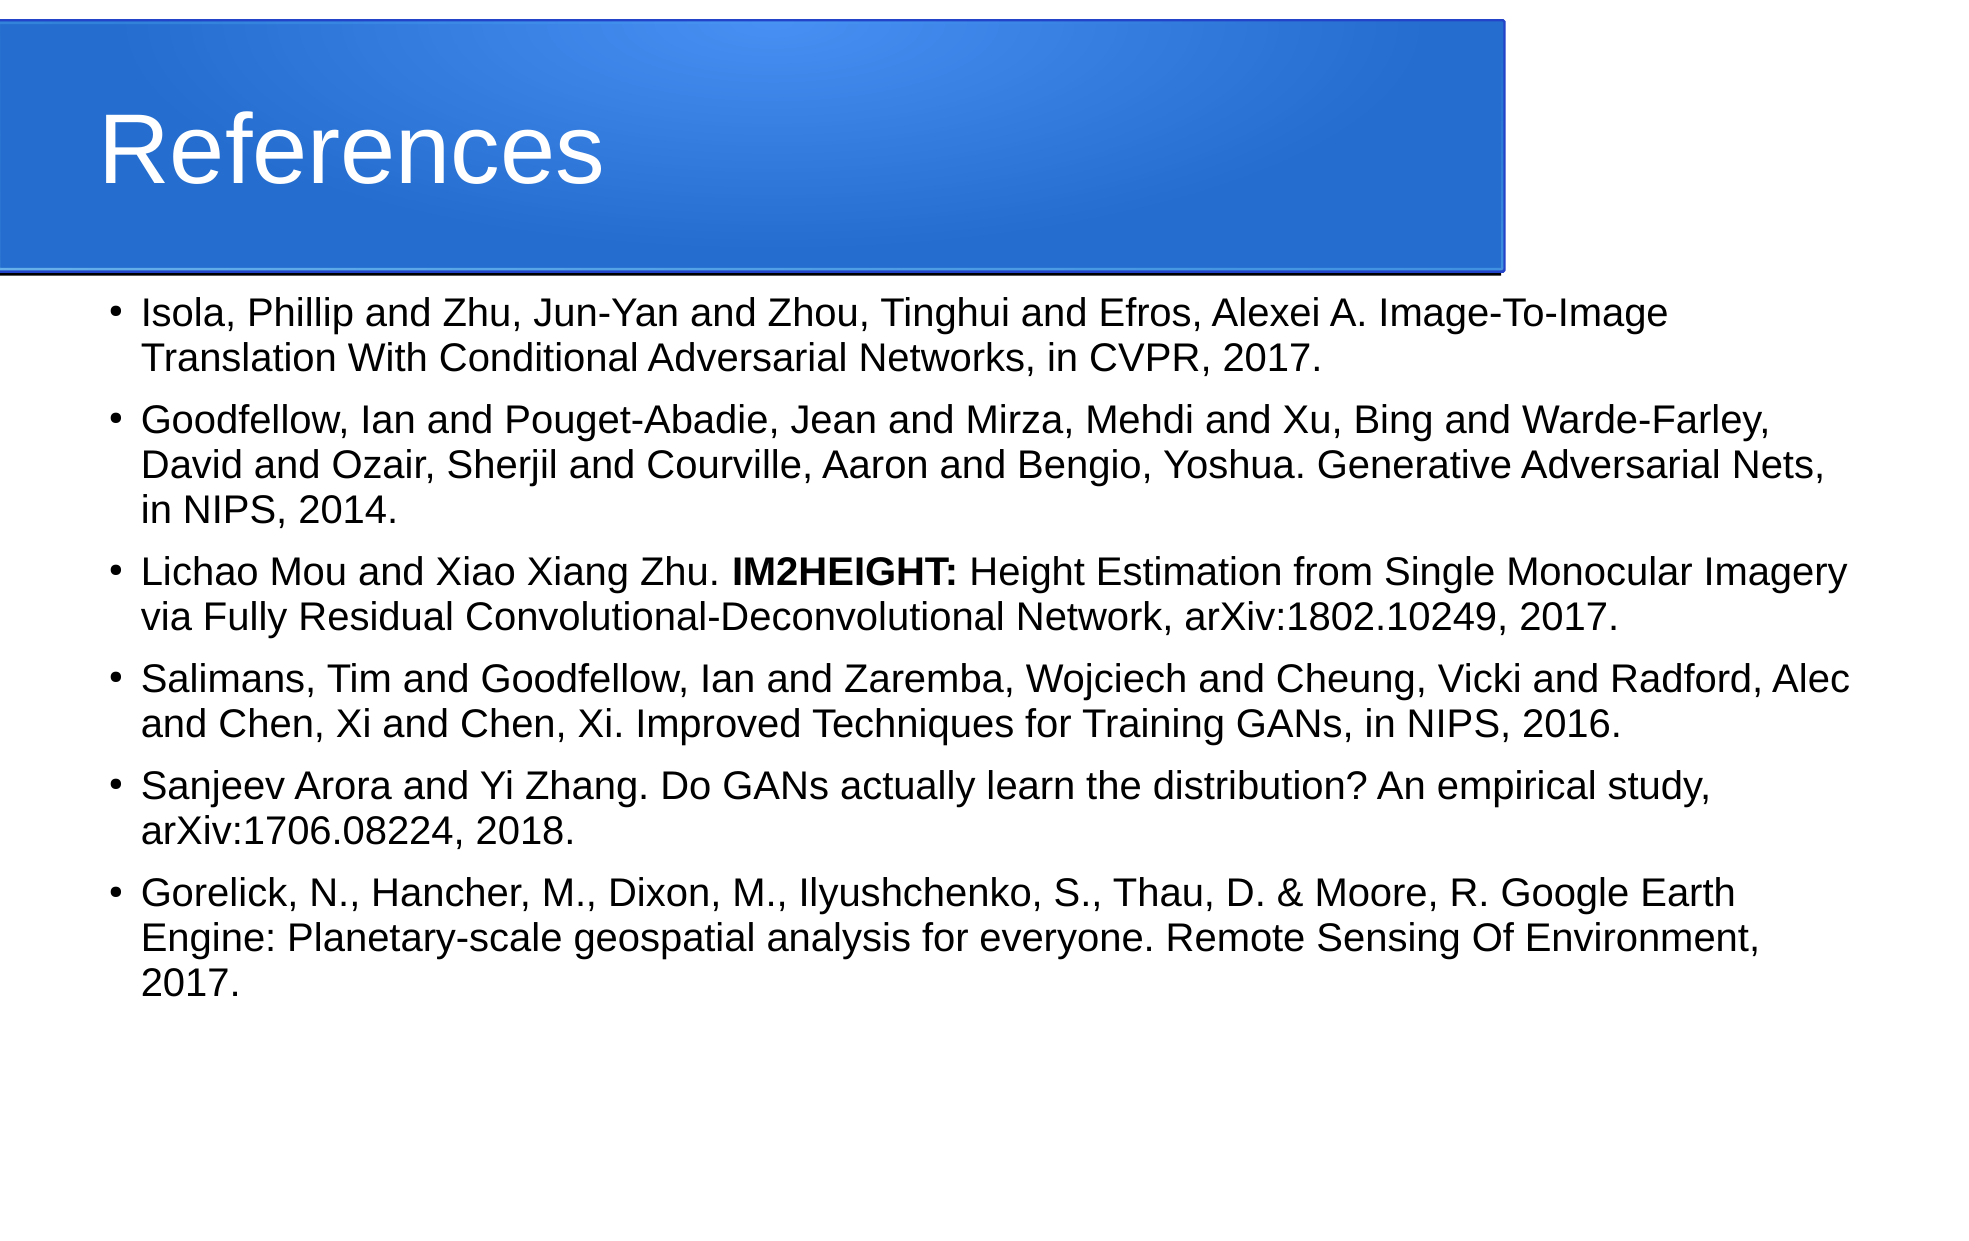

# References
Isola, Phillip and Zhu, Jun-Yan and Zhou, Tinghui and Efros, Alexei A. Image-To-Image Translation With Conditional Adversarial Networks, in CVPR, 2017.
Goodfellow, Ian and Pouget-Abadie, Jean and Mirza, Mehdi and Xu, Bing and Warde-Farley, David and Ozair, Sherjil and Courville, Aaron and Bengio, Yoshua. Generative Adversarial Nets, in NIPS, 2014.
Lichao Mou and Xiao Xiang Zhu. IM2HEIGHT: Height Estimation from Single Monocular Imagery via Fully Residual Convolutional-Deconvolutional Network, arXiv:1802.10249, 2017.
Salimans, Tim and Goodfellow, Ian and Zaremba, Wojciech and Cheung, Vicki and Radford, Alec and Chen, Xi and Chen, Xi. Improved Techniques for Training GANs, in NIPS, 2016.
Sanjeev Arora and Yi Zhang. Do GANs actually learn the distribution? An empirical study, arXiv:1706.08224, 2018.
Gorelick, N., Hancher, M., Dixon, M., Ilyushchenko, S., Thau, D. & Moore, R. Google Earth Engine: Planetary-scale geospatial analysis for everyone. Remote Sensing Of Environment, 2017.